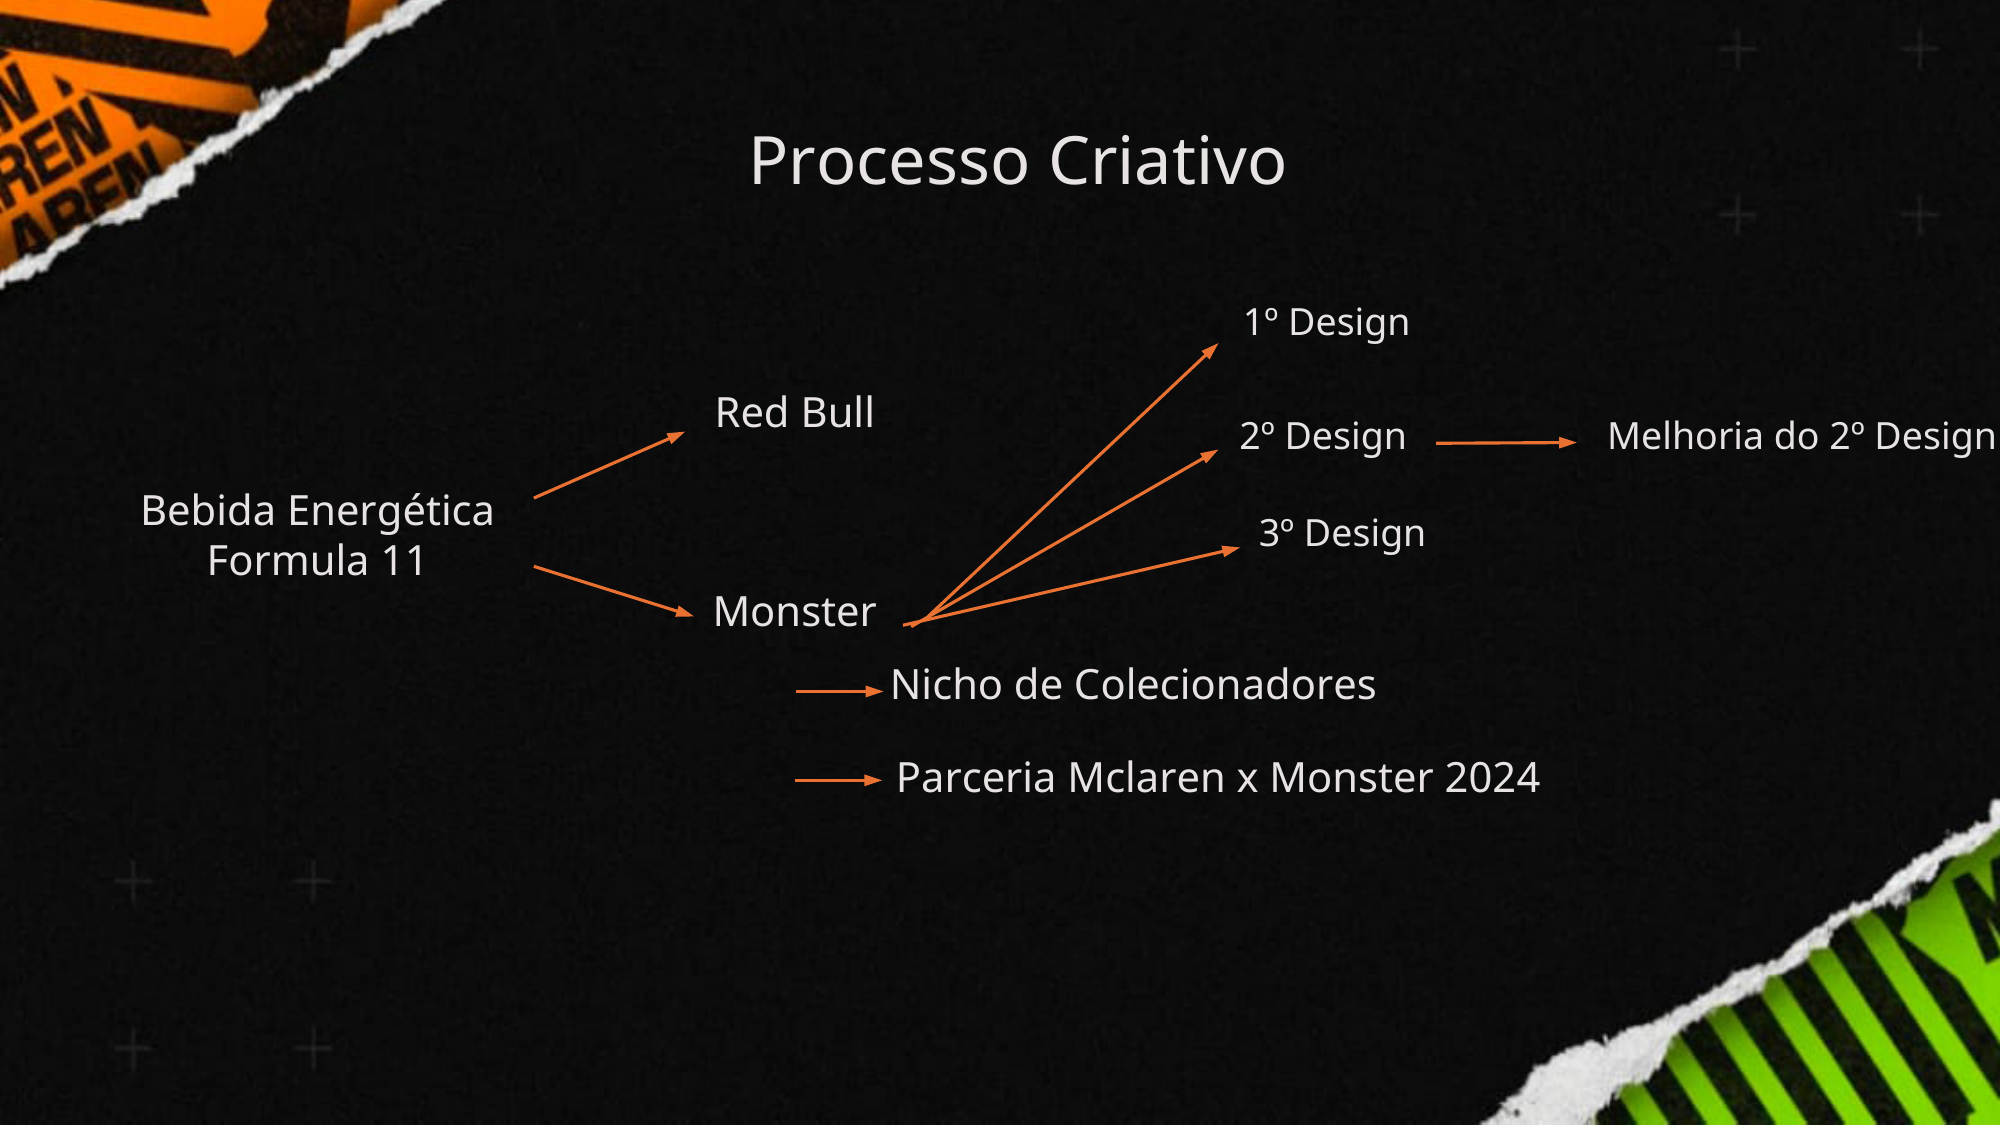

Processo Criativo
#
1º Design
Red Bull
2º Design
 Melhoria do 2º Design
Bebida Energética
Formula 11
3º Design
Monster
Nicho de Colecionadores
Parceria Mclaren x Monster 2024